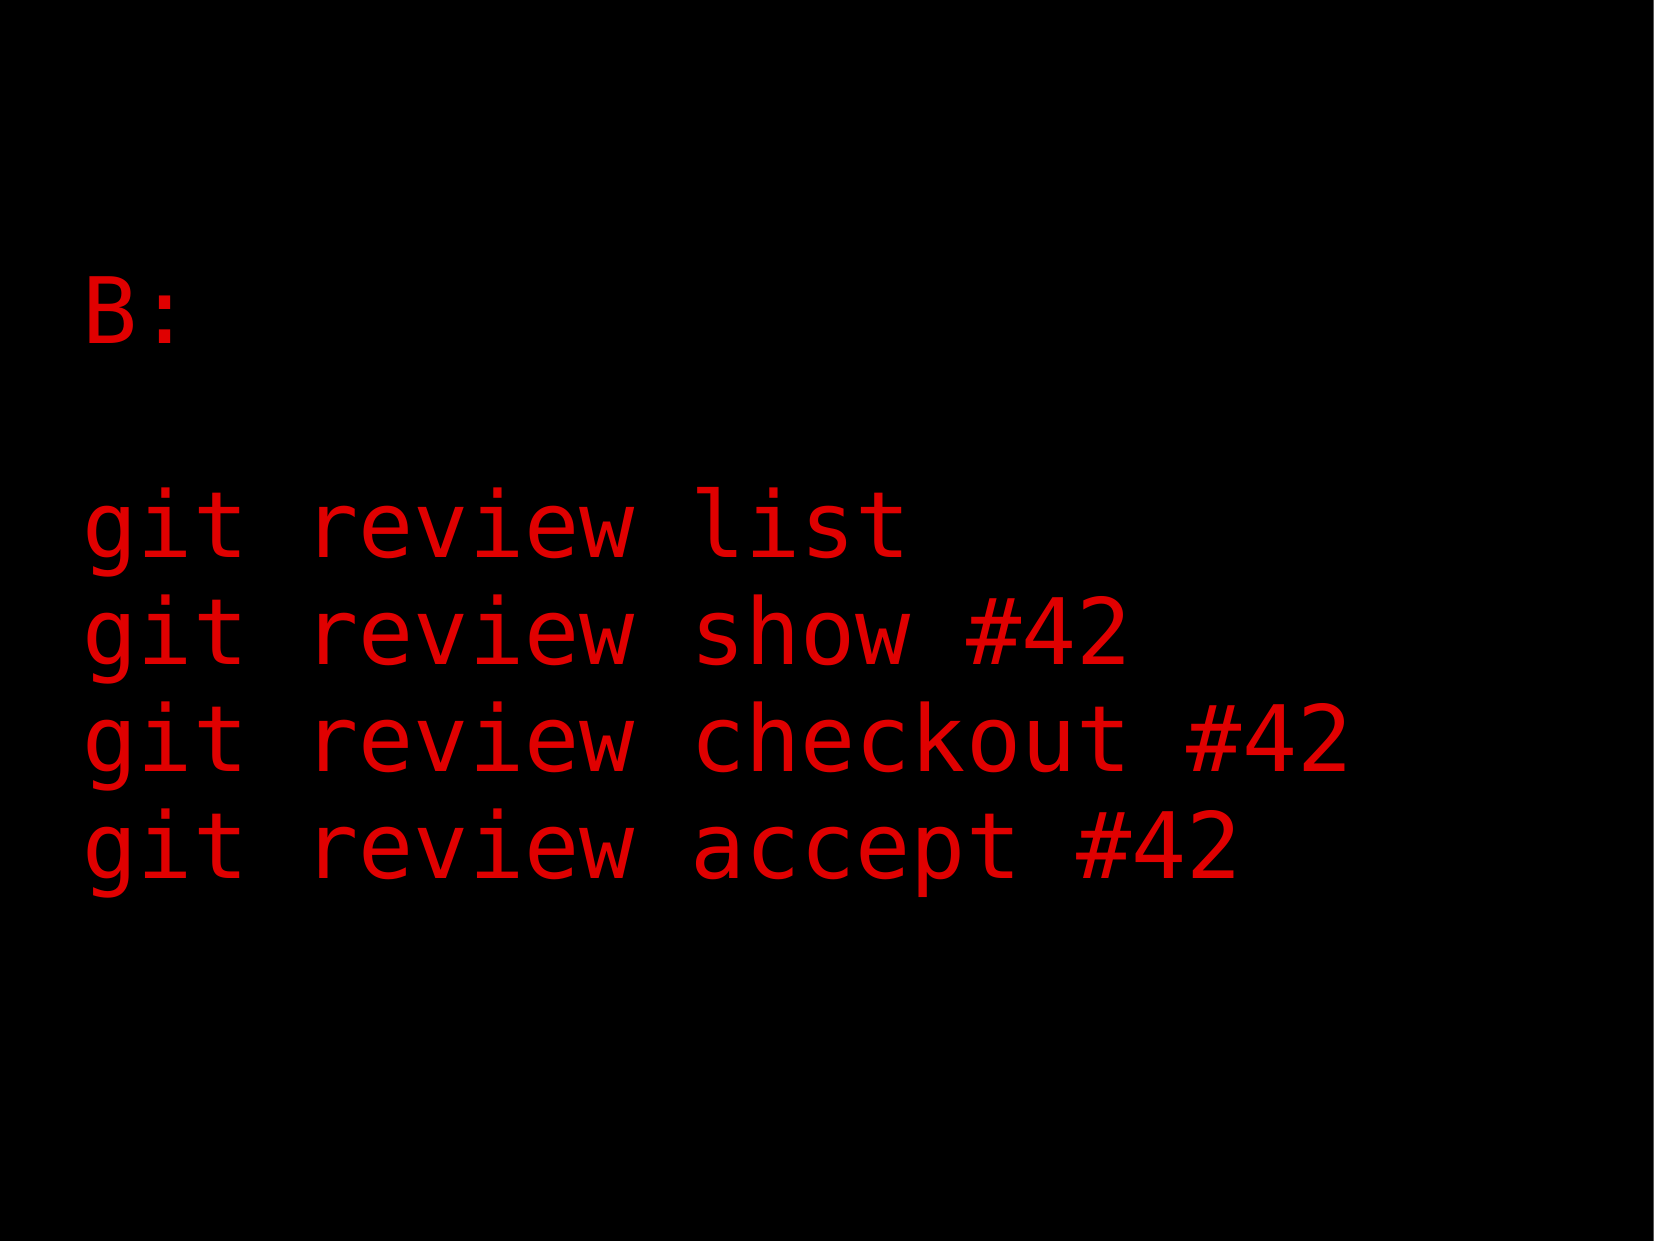

# B:
git review list
git review show #42
git review checkout #42
git review accept #42